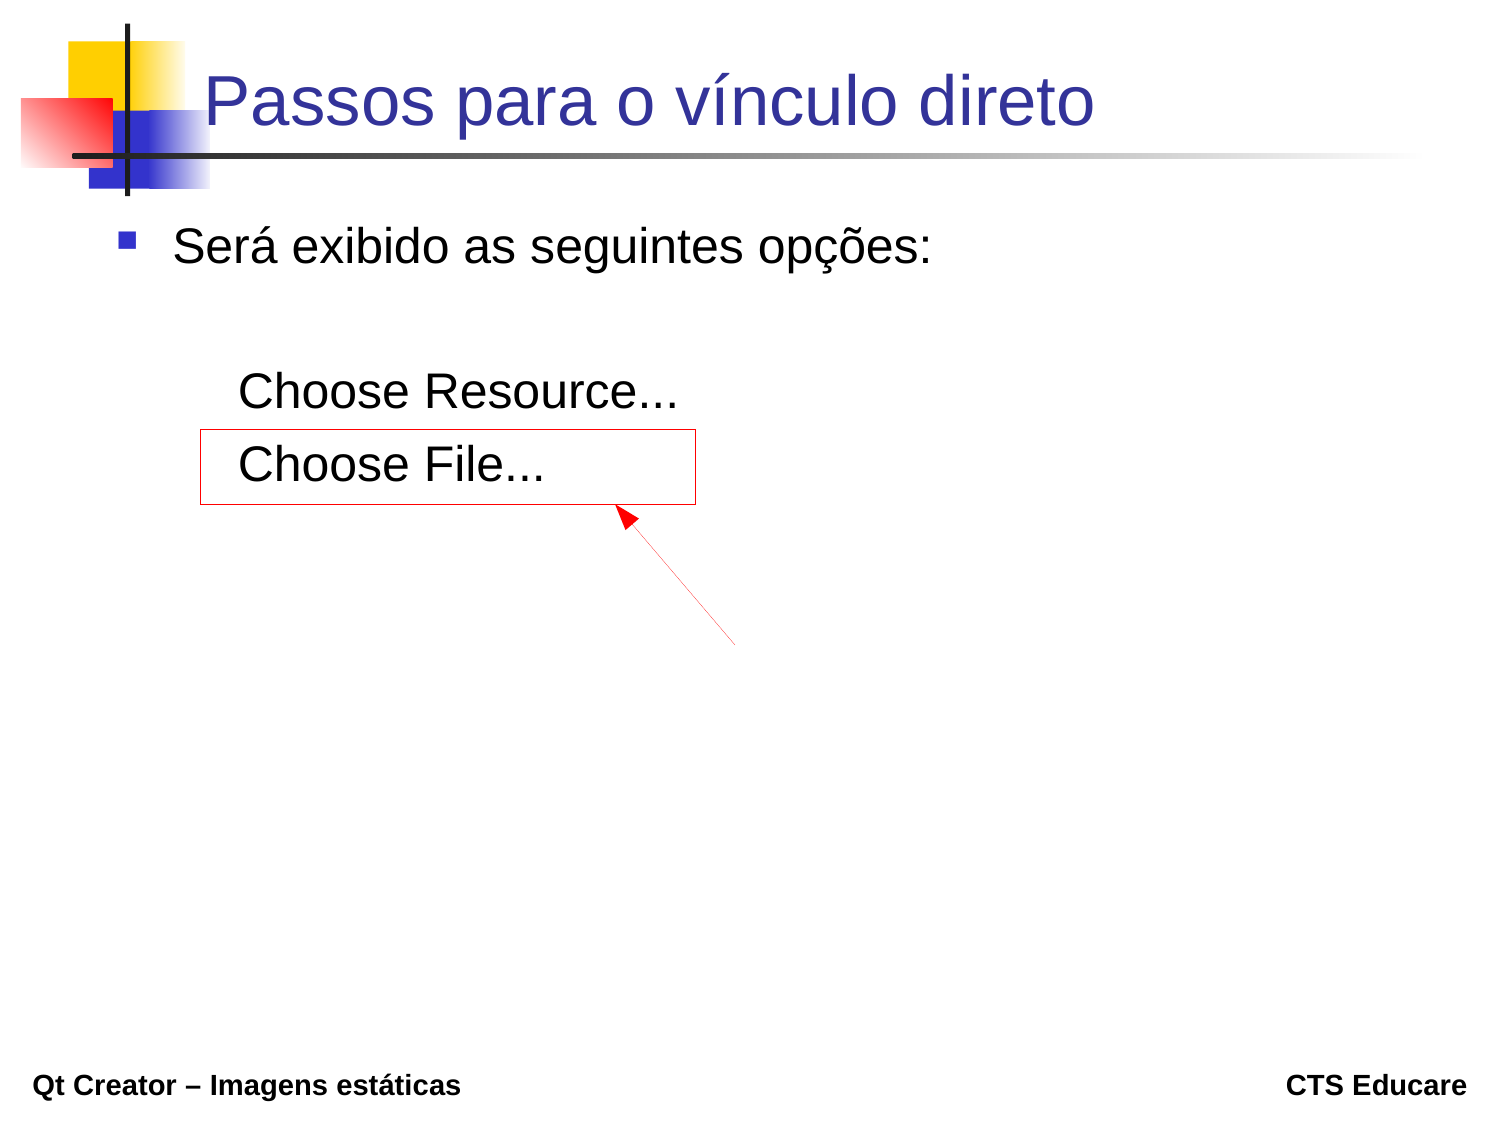

# Passos para o vínculo direto
Será exibido as seguintes opções:
Choose Resource...
Choose File...